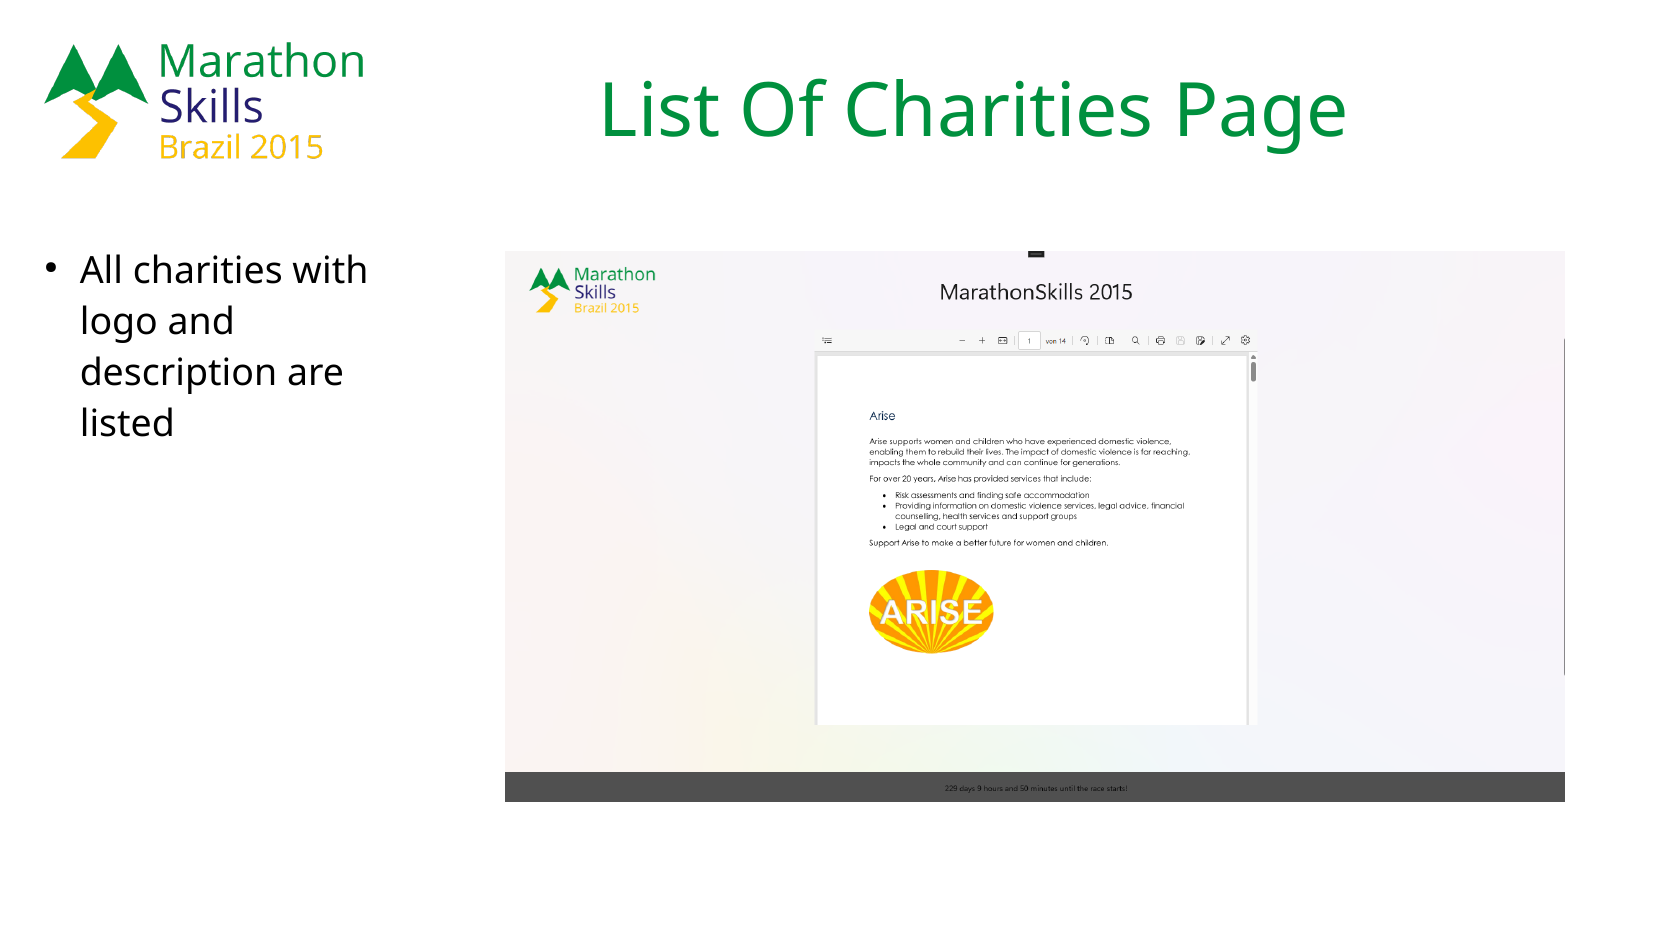

# List Of Charities Page
All charities with logo and description are listed